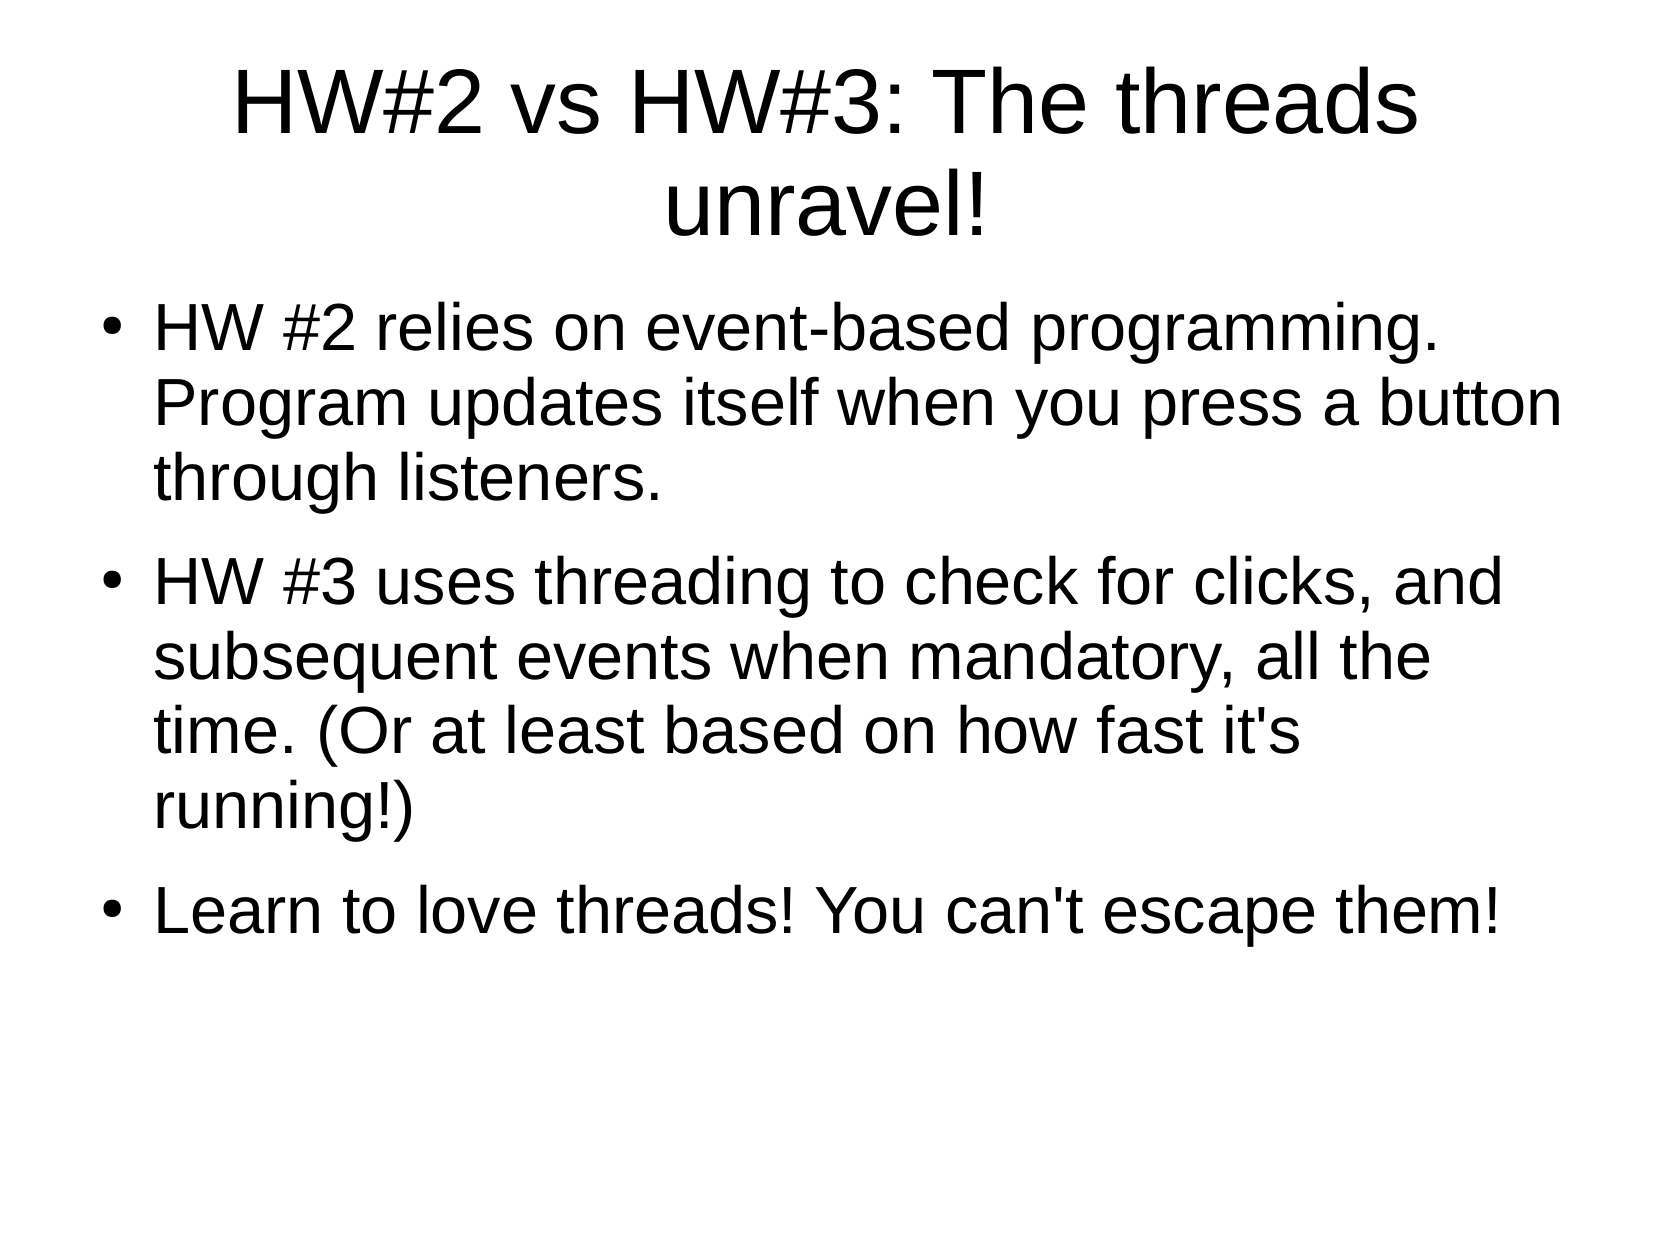

# HW#2 vs HW#3: The threads unravel!
HW #2 relies on event-based programming. Program updates itself when you press a button through listeners.
HW #3 uses threading to check for clicks, and subsequent events when mandatory, all the time. (Or at least based on how fast it's running!)
Learn to love threads! You can't escape them!